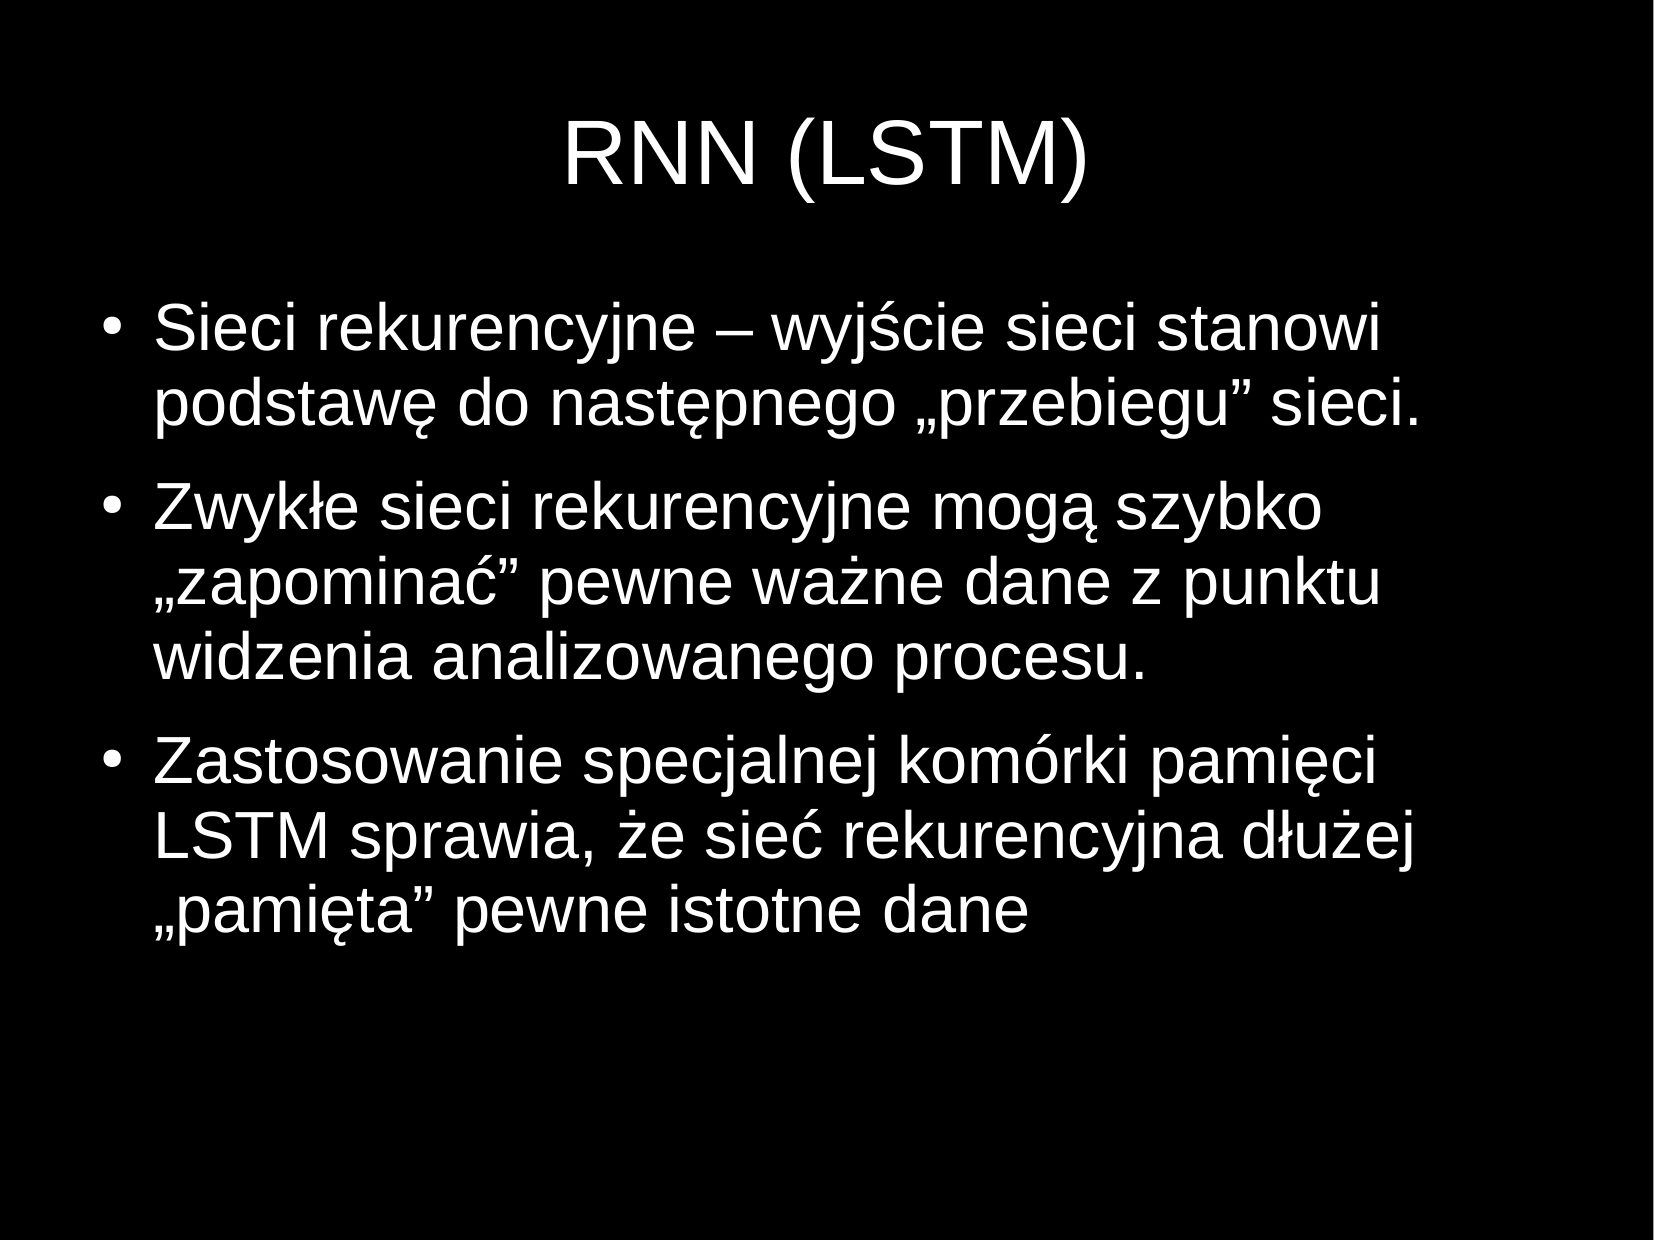

# RNN (LSTM)
Sieci rekurencyjne – wyjście sieci stanowi podstawę do następnego „przebiegu” sieci.
Zwykłe sieci rekurencyjne mogą szybko „zapominać” pewne ważne dane z punktu widzenia analizowanego procesu.
Zastosowanie specjalnej komórki pamięci LSTM sprawia, że sieć rekurencyjna dłużej „pamięta” pewne istotne dane